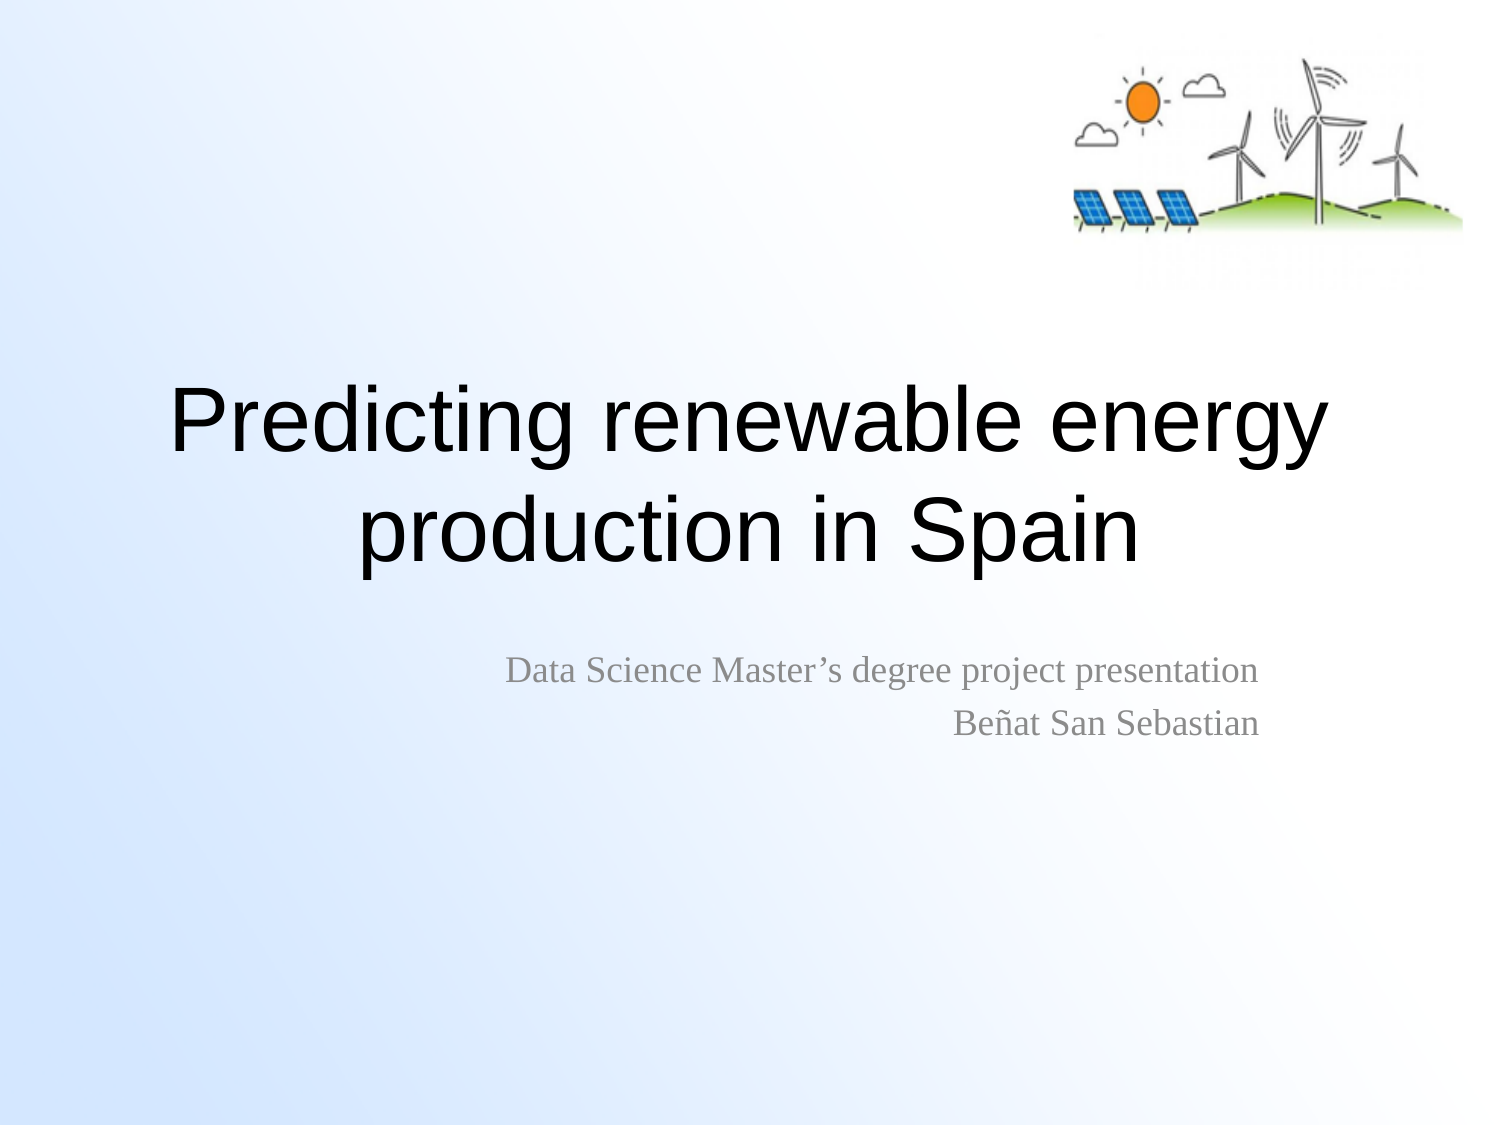

# Predicting renewable energy production in Spain
Data Science Master’s degree project presentation
Beñat San Sebastian